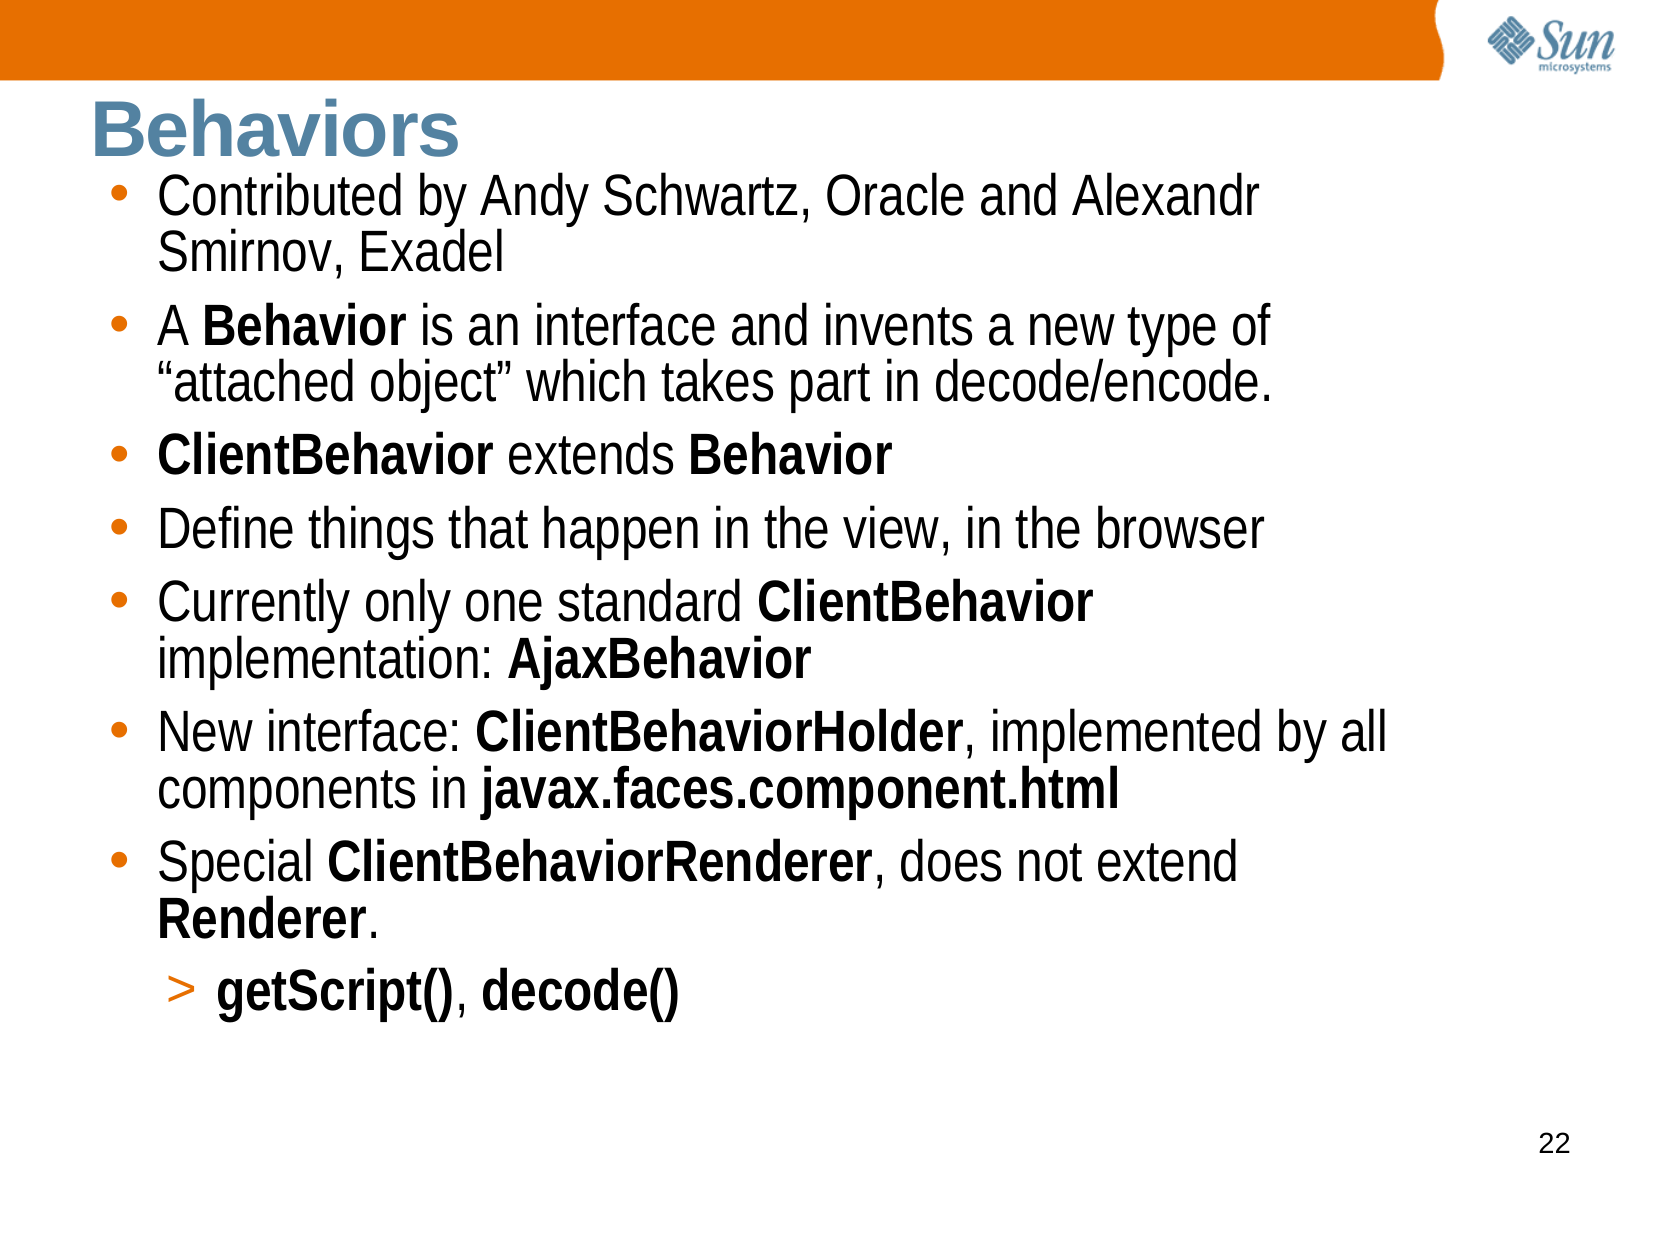

# Behaviors
Contributed by Andy Schwartz, Oracle and Alexandr Smirnov, Exadel
A Behavior is an interface and invents a new type of “attached object” which takes part in decode/encode.
ClientBehavior extends Behavior
Define things that happen in the view, in the browser
Currently only one standard ClientBehavior implementation: AjaxBehavior
New interface: ClientBehaviorHolder, implemented by all components in javax.faces.component.html
Special ClientBehaviorRenderer, does not extend Renderer.
getScript(), decode()
22